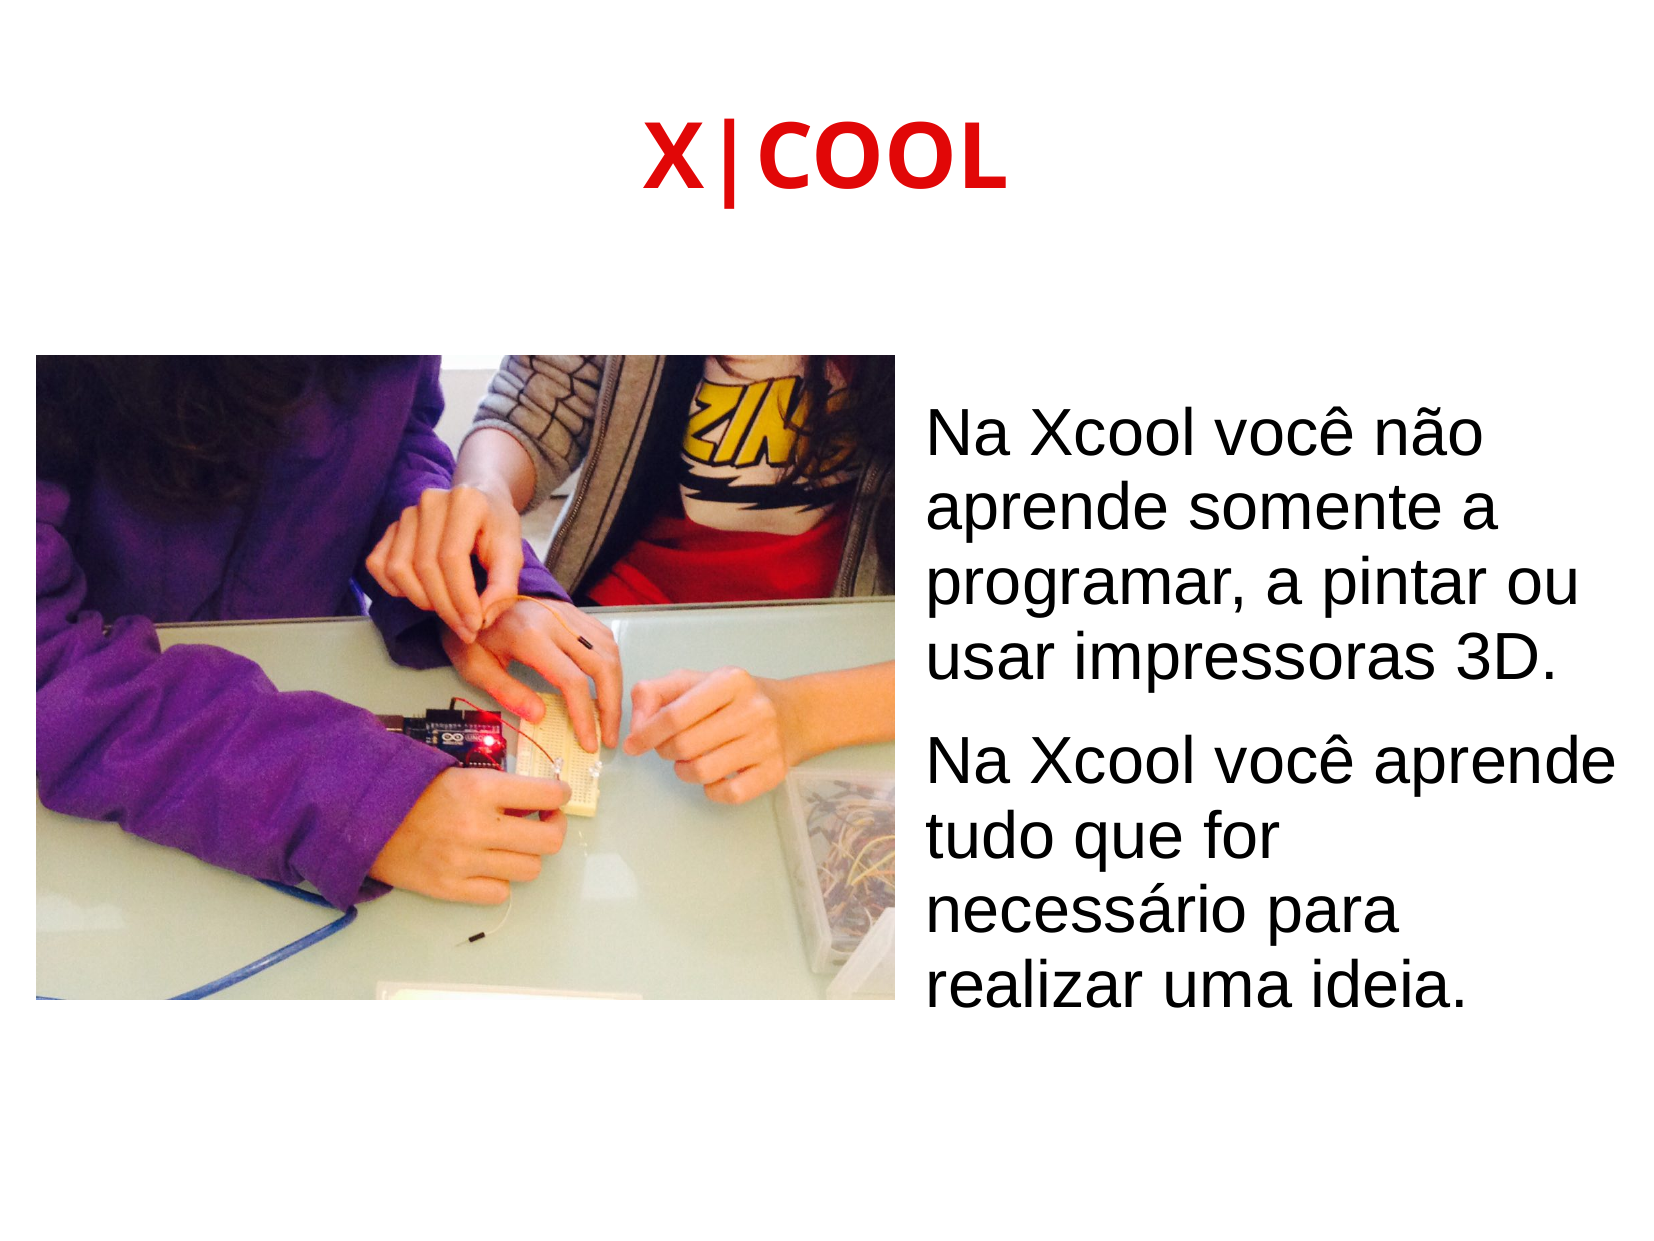

# X|COOL
Na Xcool você não aprende somente a programar, a pintar ou usar impressoras 3D.
Na Xcool você aprende tudo que for necessário para realizar uma ideia.